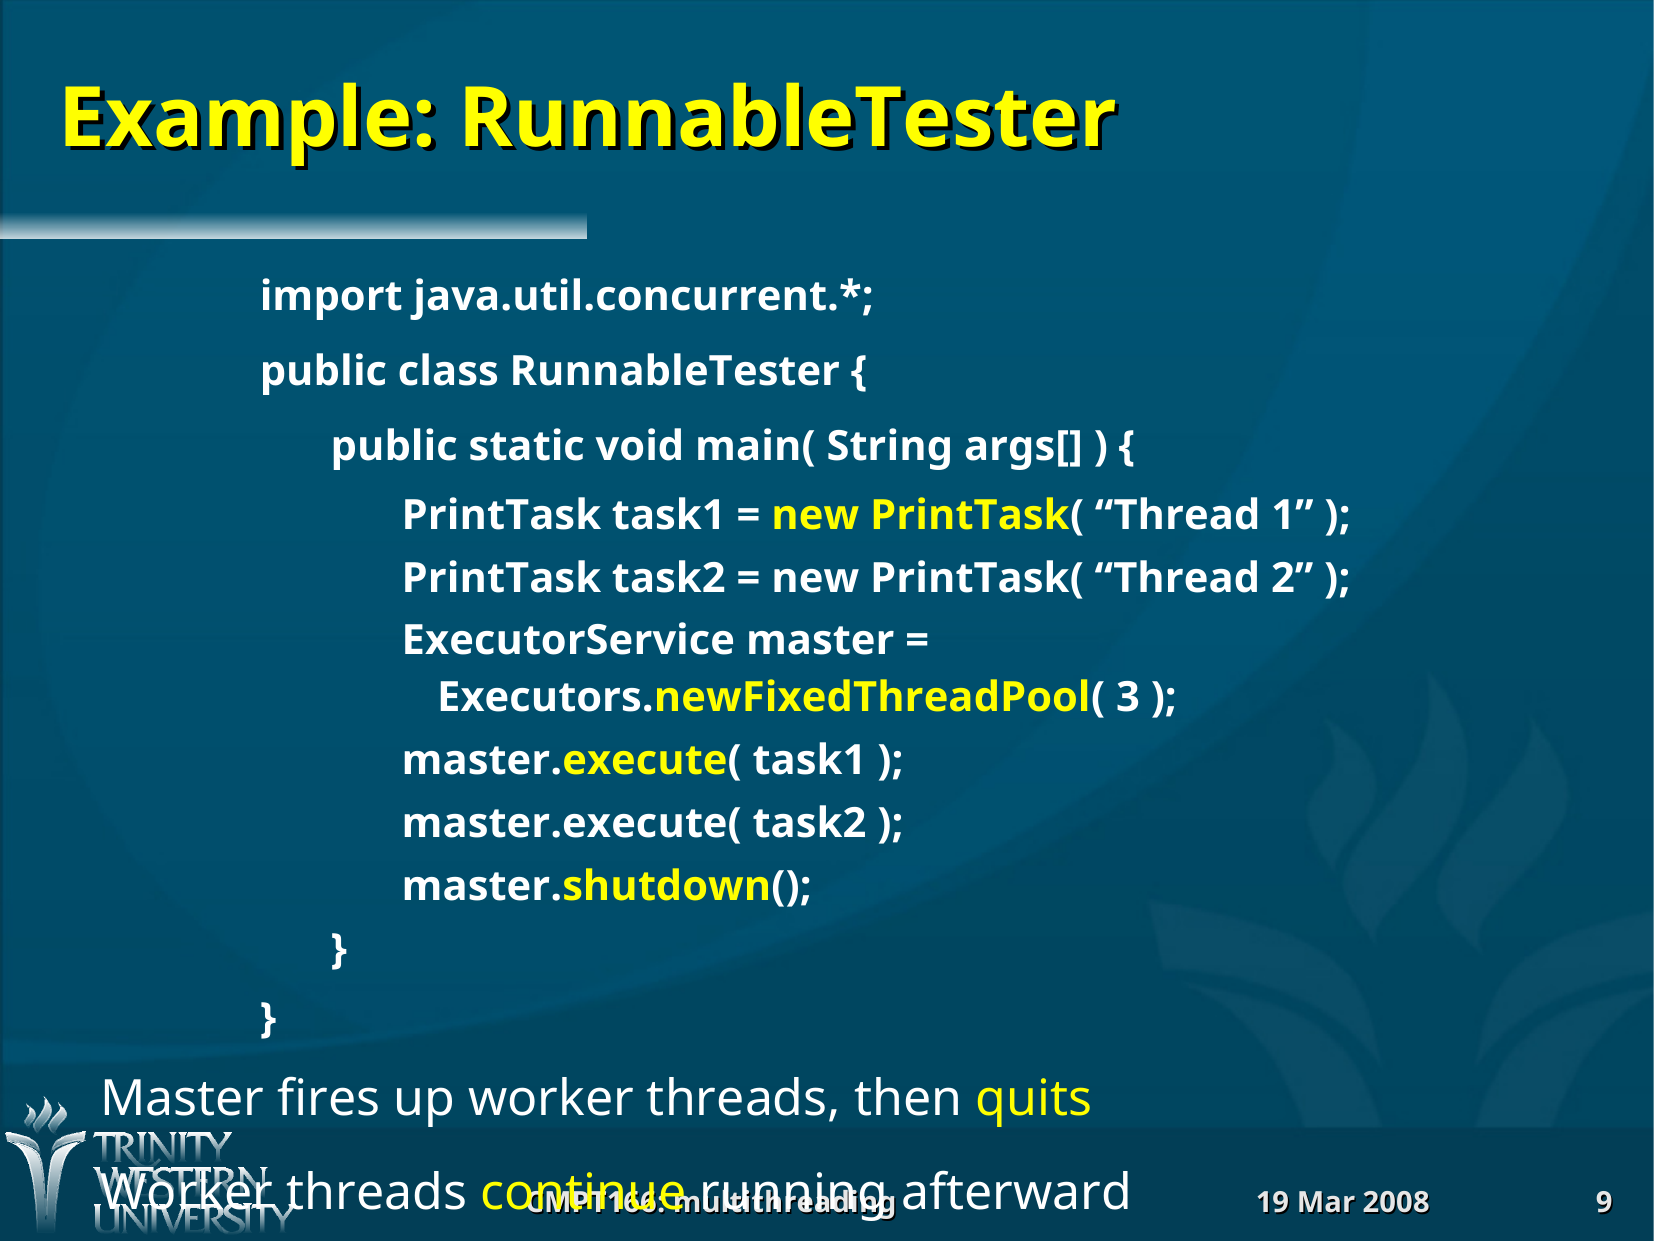

# Example: RunnableTester
import java.util.concurrent.*;
public class RunnableTester {
public static void main( String args[] ) {
PrintTask task1 = new PrintTask( “Thread 1” );
PrintTask task2 = new PrintTask( “Thread 2” );
ExecutorService master = Executors.newFixedThreadPool( 3 );
master.execute( task1 );
master.execute( task2 );
master.shutdown();
}
}
Master fires up worker threads, then quits
Worker threads continue running afterward
CMPT166: multithreading
19 Mar 2008
9